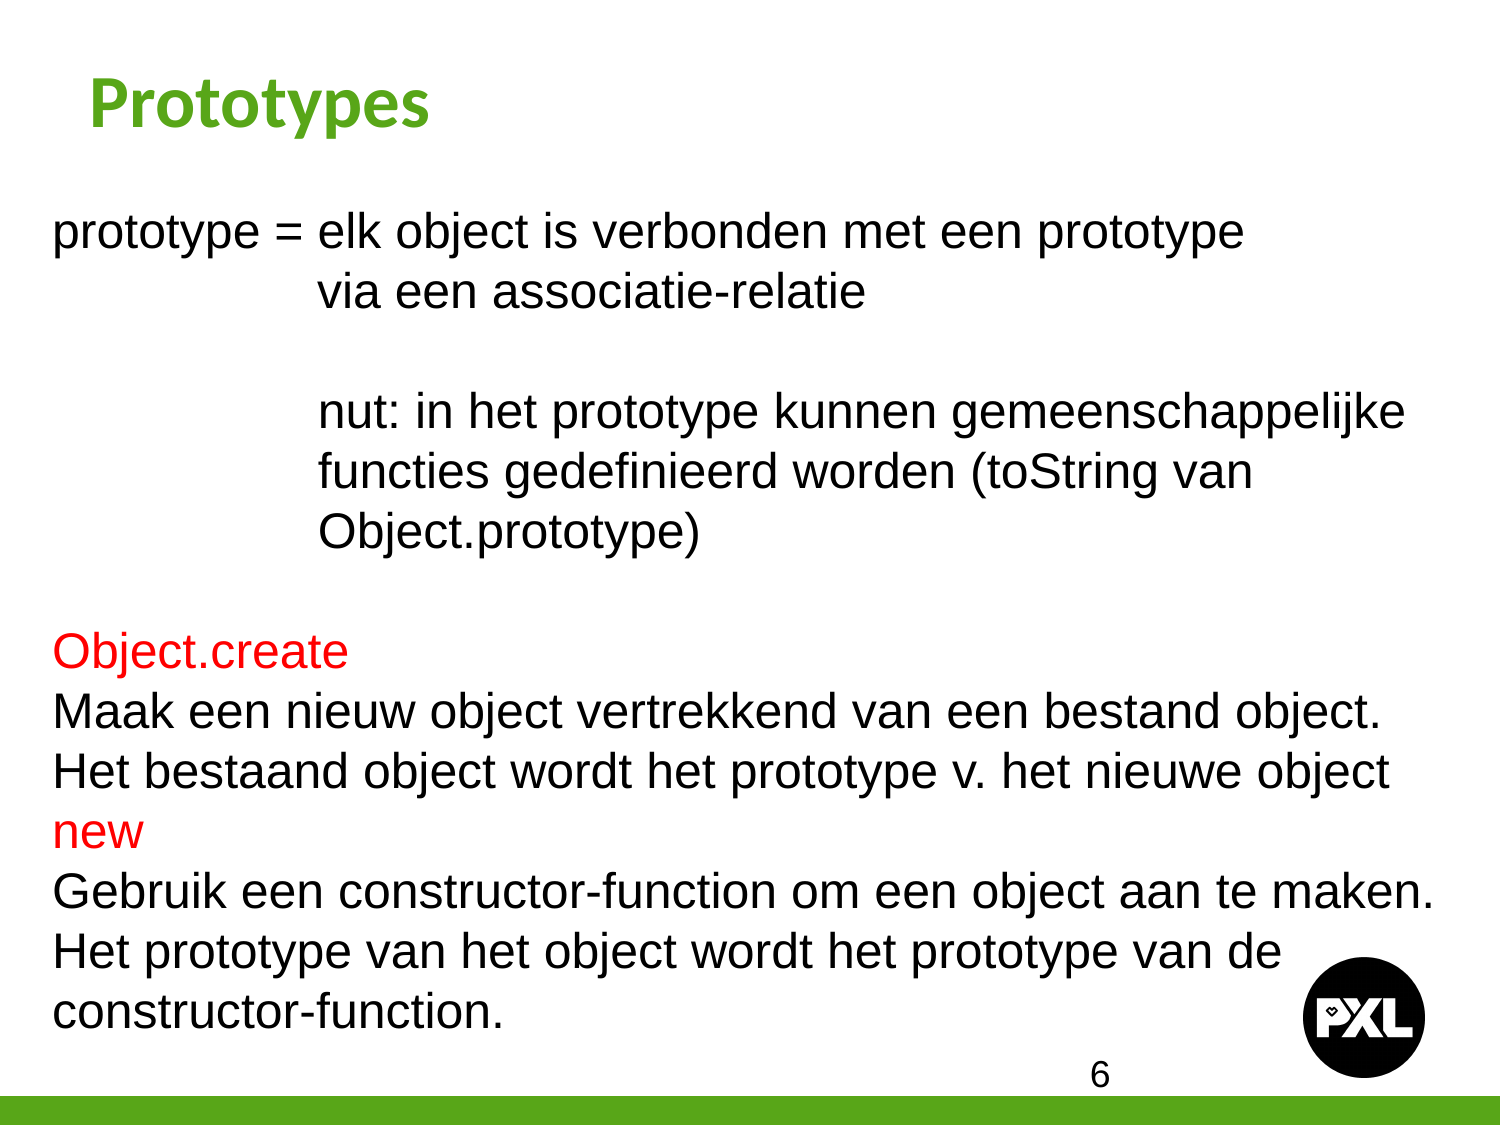

Prototypes
prototype = elk object is verbonden met een prototype
 via een associatie-relatie
 nut: in het prototype kunnen gemeenschappelijke
 functies gedefinieerd worden (toString van
 Object.prototype)
Object.create
Maak een nieuw object vertrekkend van een bestand object. Het bestaand object wordt het prototype v. het nieuwe object
new
Gebruik een constructor-function om een object aan te maken.
Het prototype van het object wordt het prototype van de constructor-function.